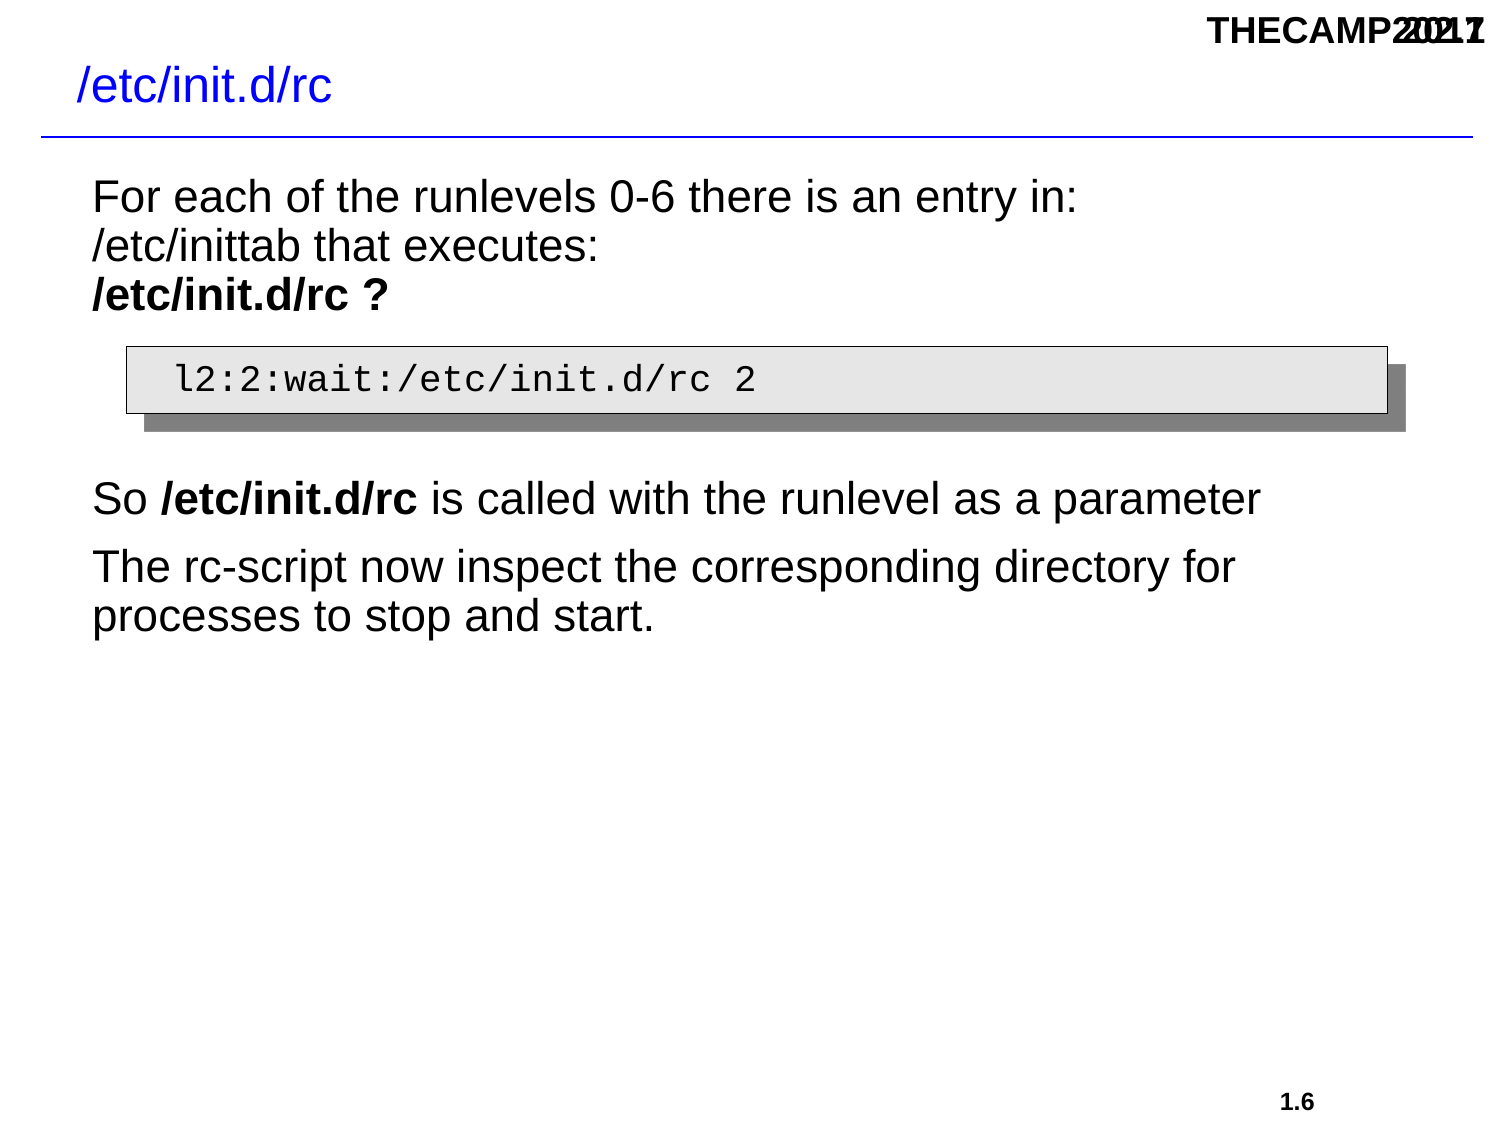

202.1
# /etc/init.d/rc
For each of the runlevels 0-6 there is an entry in:
/etc/inittab that executes:
/etc/init.d/rc ?
So /etc/init.d/rc is called with the runlevel as a parameter
The rc-script now inspect the corresponding directory for processes to stop and start.
 l2:2:wait:/etc/init.d/rc 2